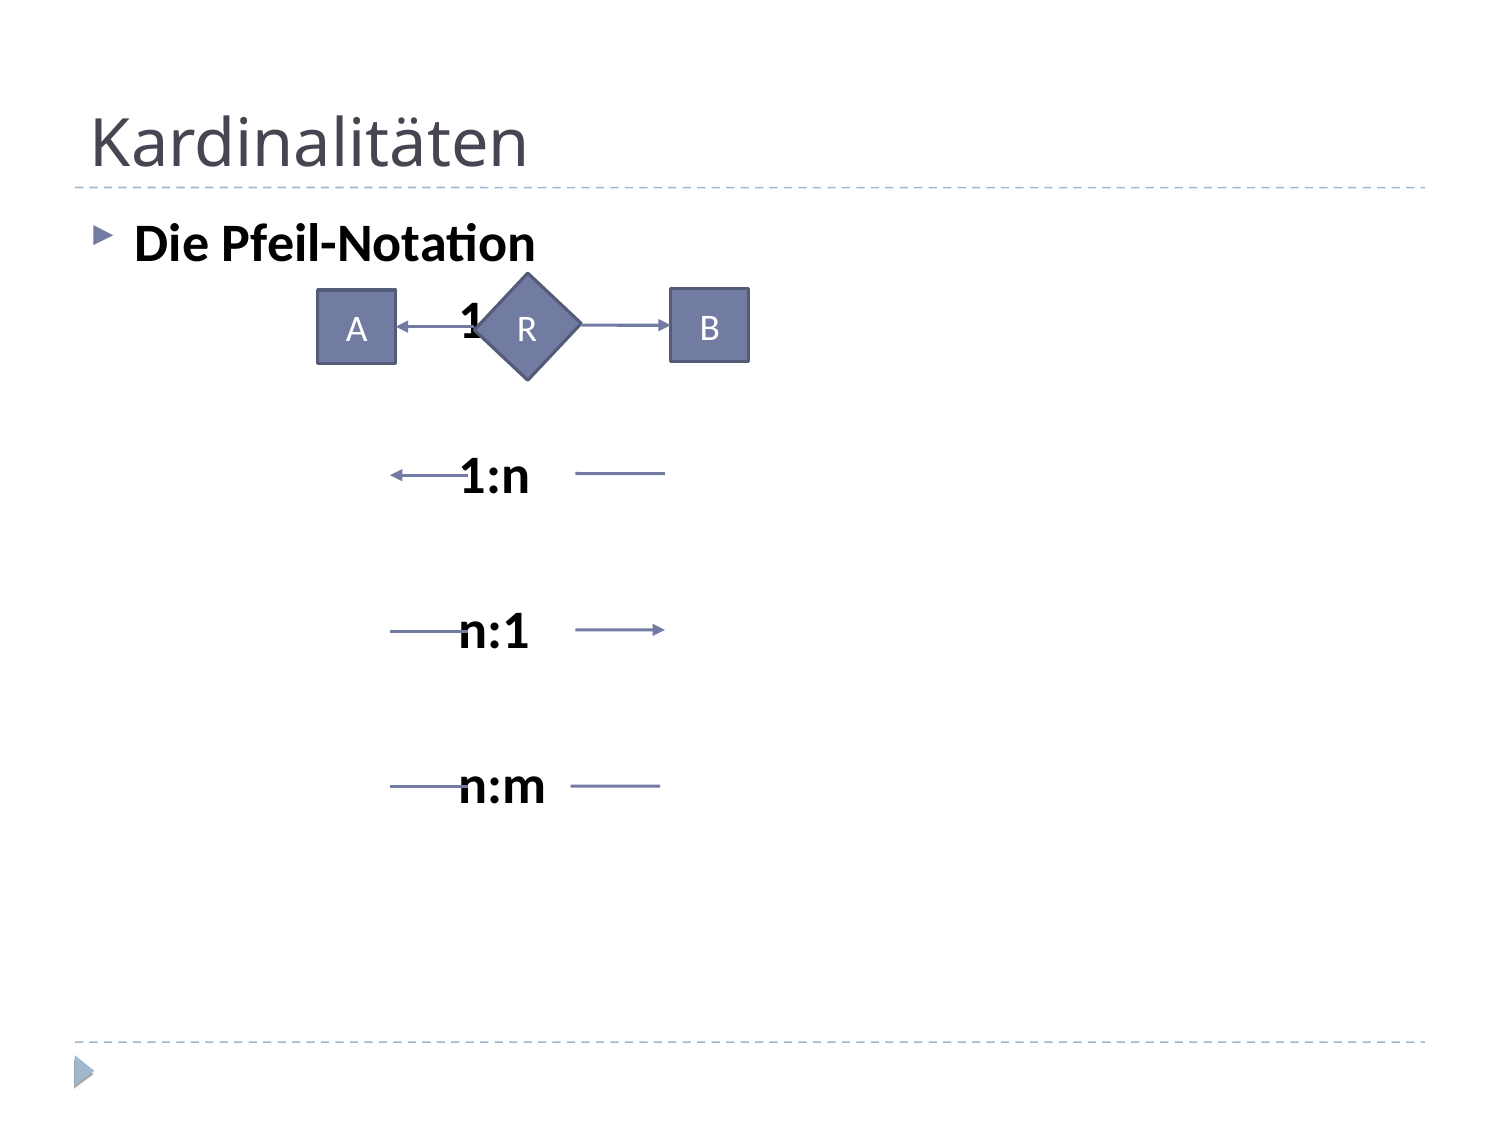

# Kardinalitäten
Die Pfeil-Notation
					1:1
					1:n
					n:1
					n:m
B
A
R